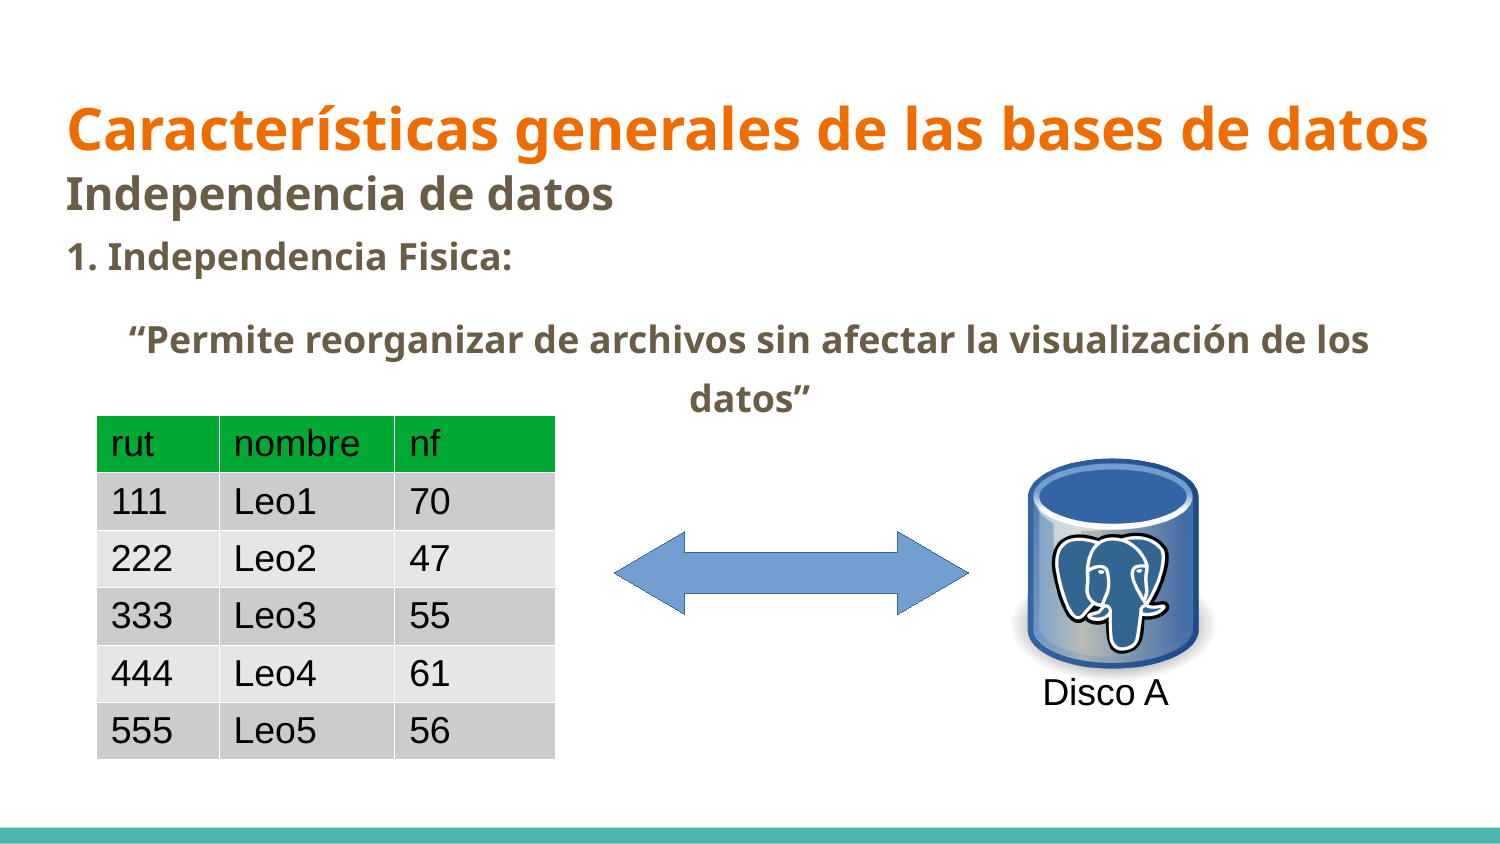

# Características generales de las bases de datos
Independencia de datos
1. Independencia Fisica:
“Permite reorganizar de archivos sin afectar la visualización de los datos”
| rut | nombre | nf |
| --- | --- | --- |
| 111 | Leo1 | 70 |
| 222 | Leo2 | 47 |
| 333 | Leo3 | 55 |
| 444 | Leo4 | 61 |
| 555 | Leo5 | 56 |
Disco A